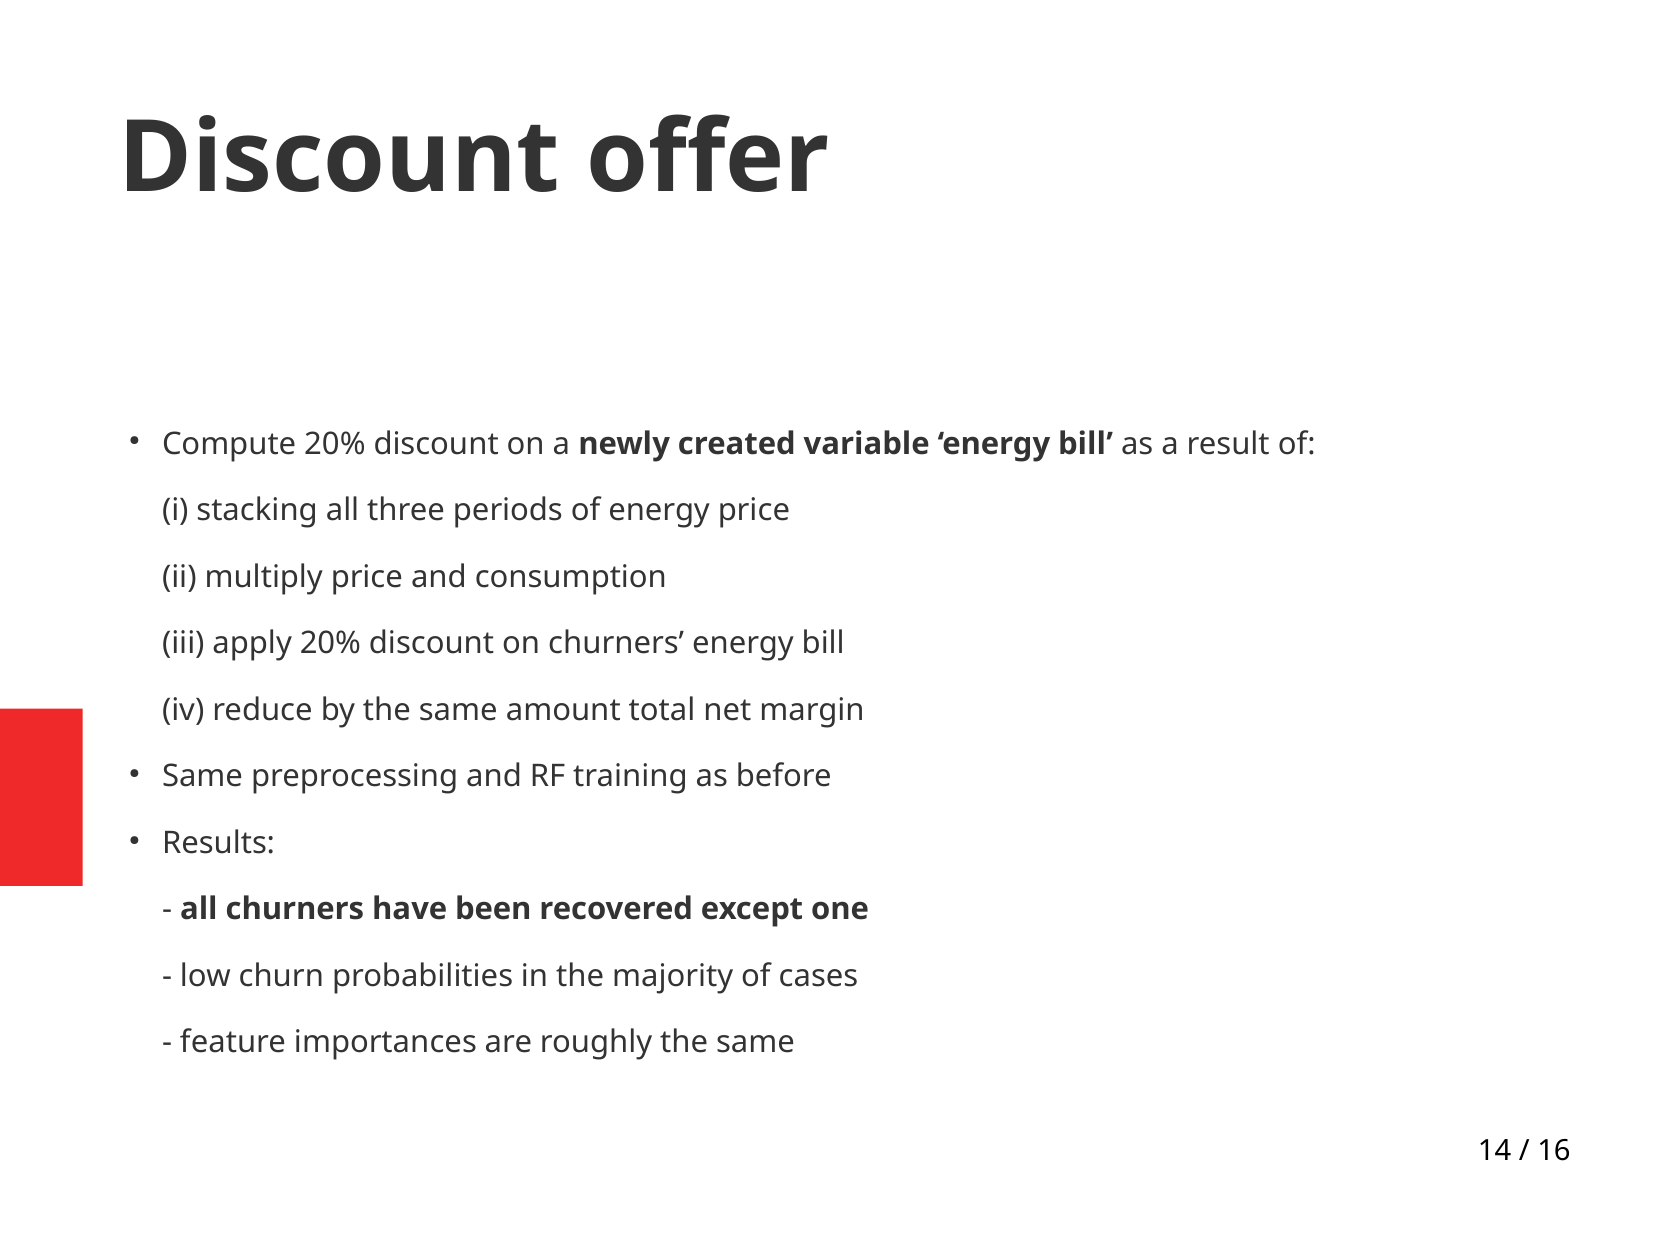

# Discount offer
Compute 20% discount on a newly created variable ‘energy bill’ as a result of:
(i) stacking all three periods of energy price
(ii) multiply price and consumption
(iii) apply 20% discount on churners’ energy bill
(iv) reduce by the same amount total net margin
Same preprocessing and RF training as before
Results:
- all churners have been recovered except one
- low churn probabilities in the majority of cases
- feature importances are roughly the same
14